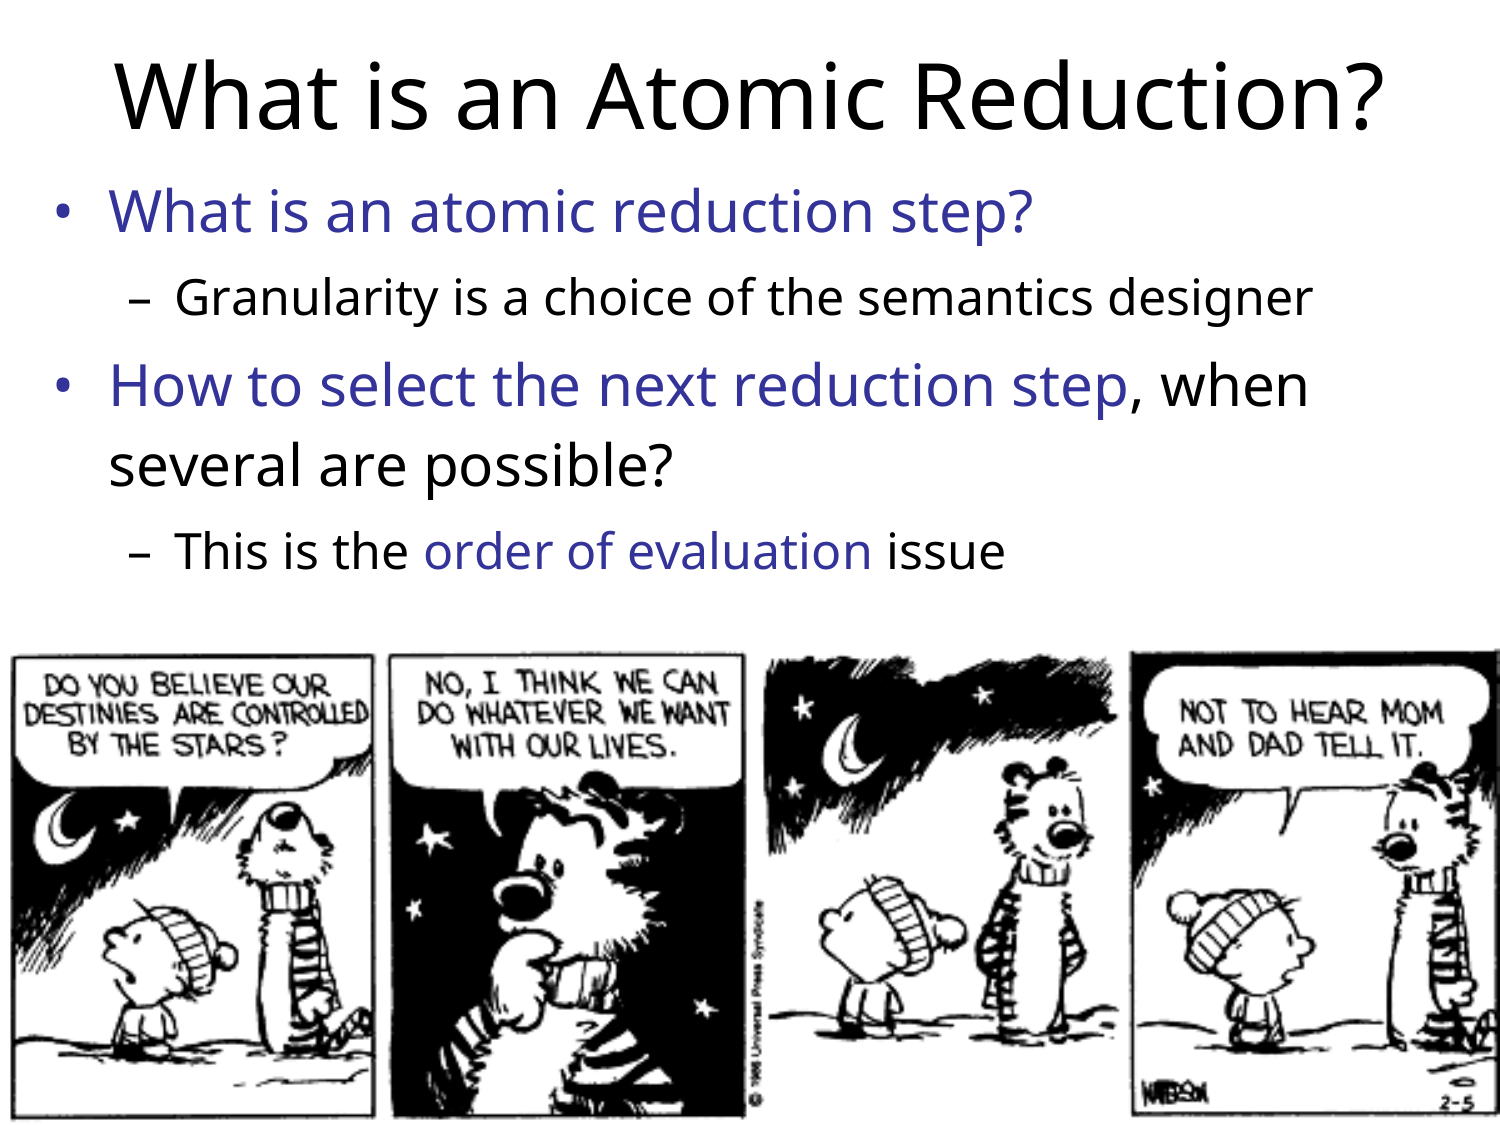

# What is an Atomic Reduction?
What is an atomic reduction step?
Granularity is a choice of the semantics designer
How to select the next reduction step, when several are possible?
This is the order of evaluation issue
22